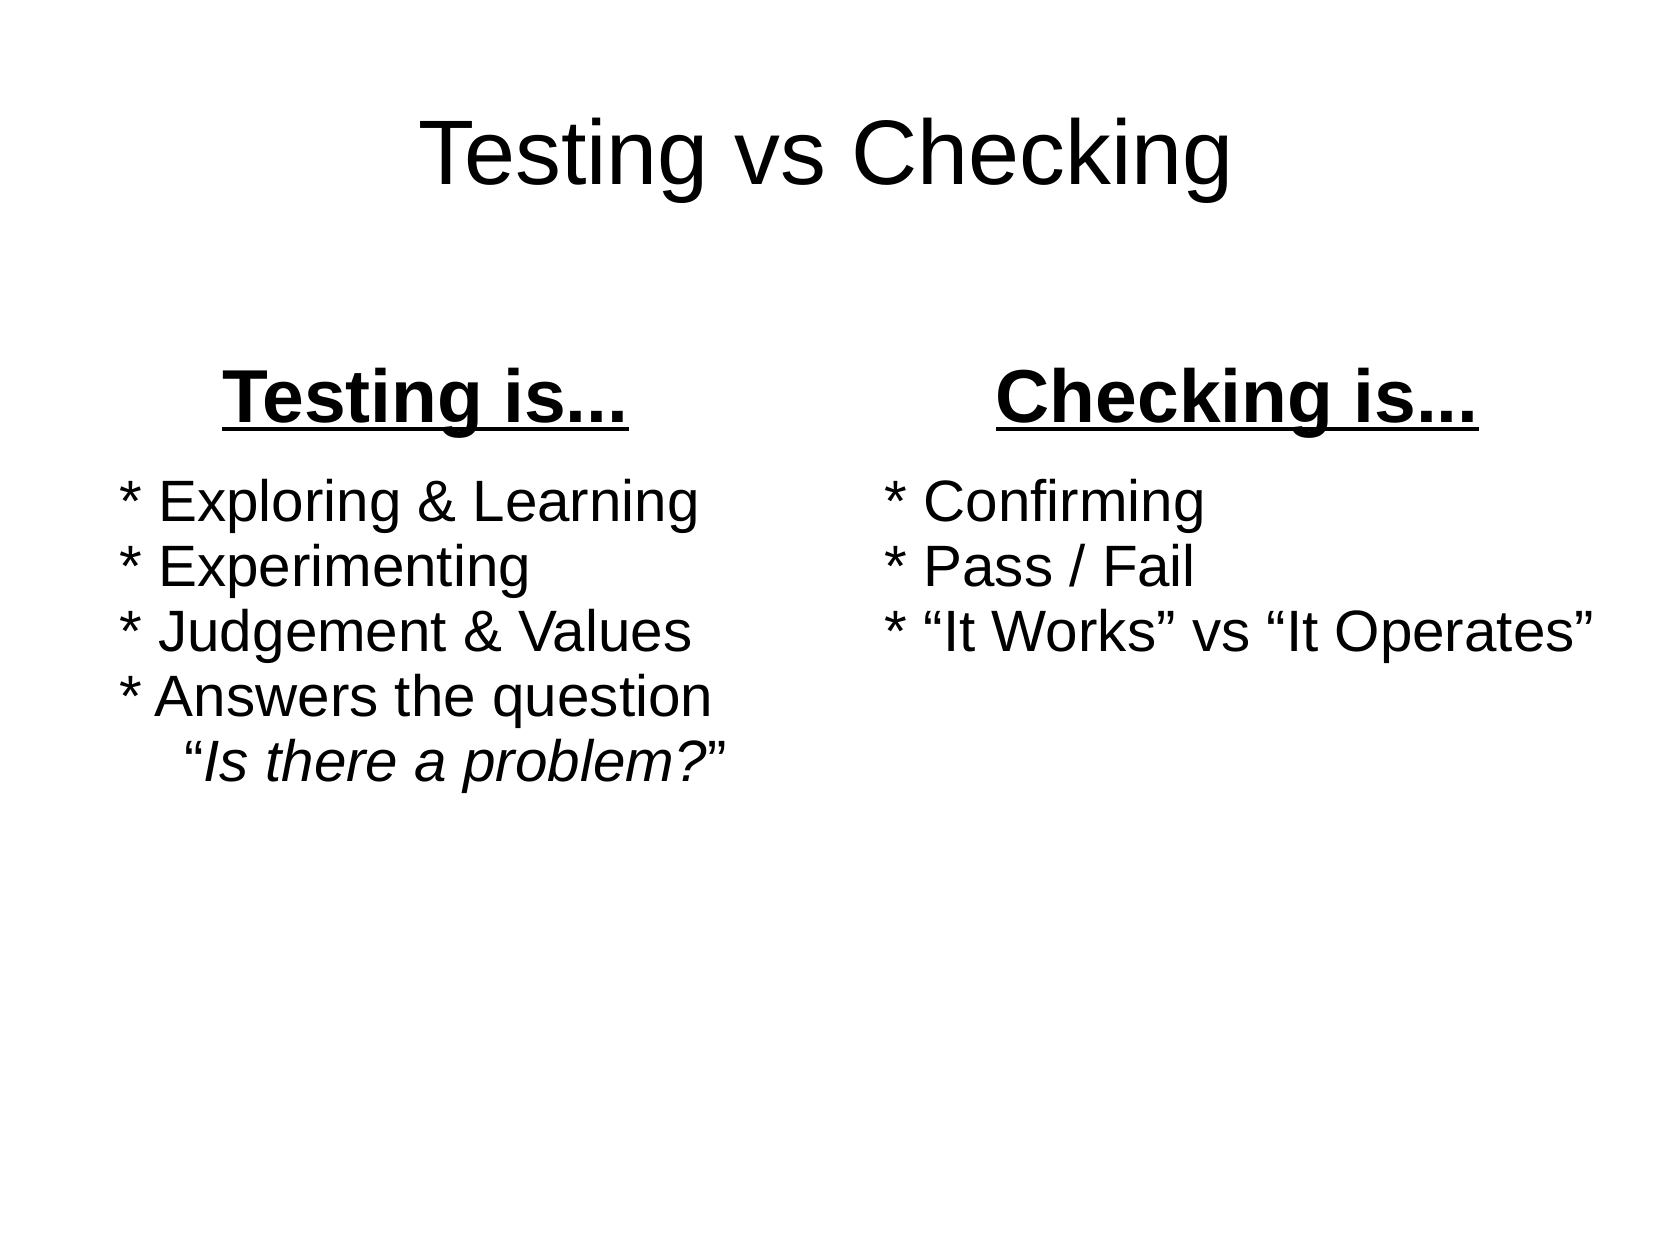

# Testing vs Checking
Testing is...
Checking is...
* Exploring & Learning
* Experimenting
* Judgement & Values
* Answers the question
 “Is there a problem?”
* Confirming
* Pass / Fail
* “It Works” vs “It Operates”